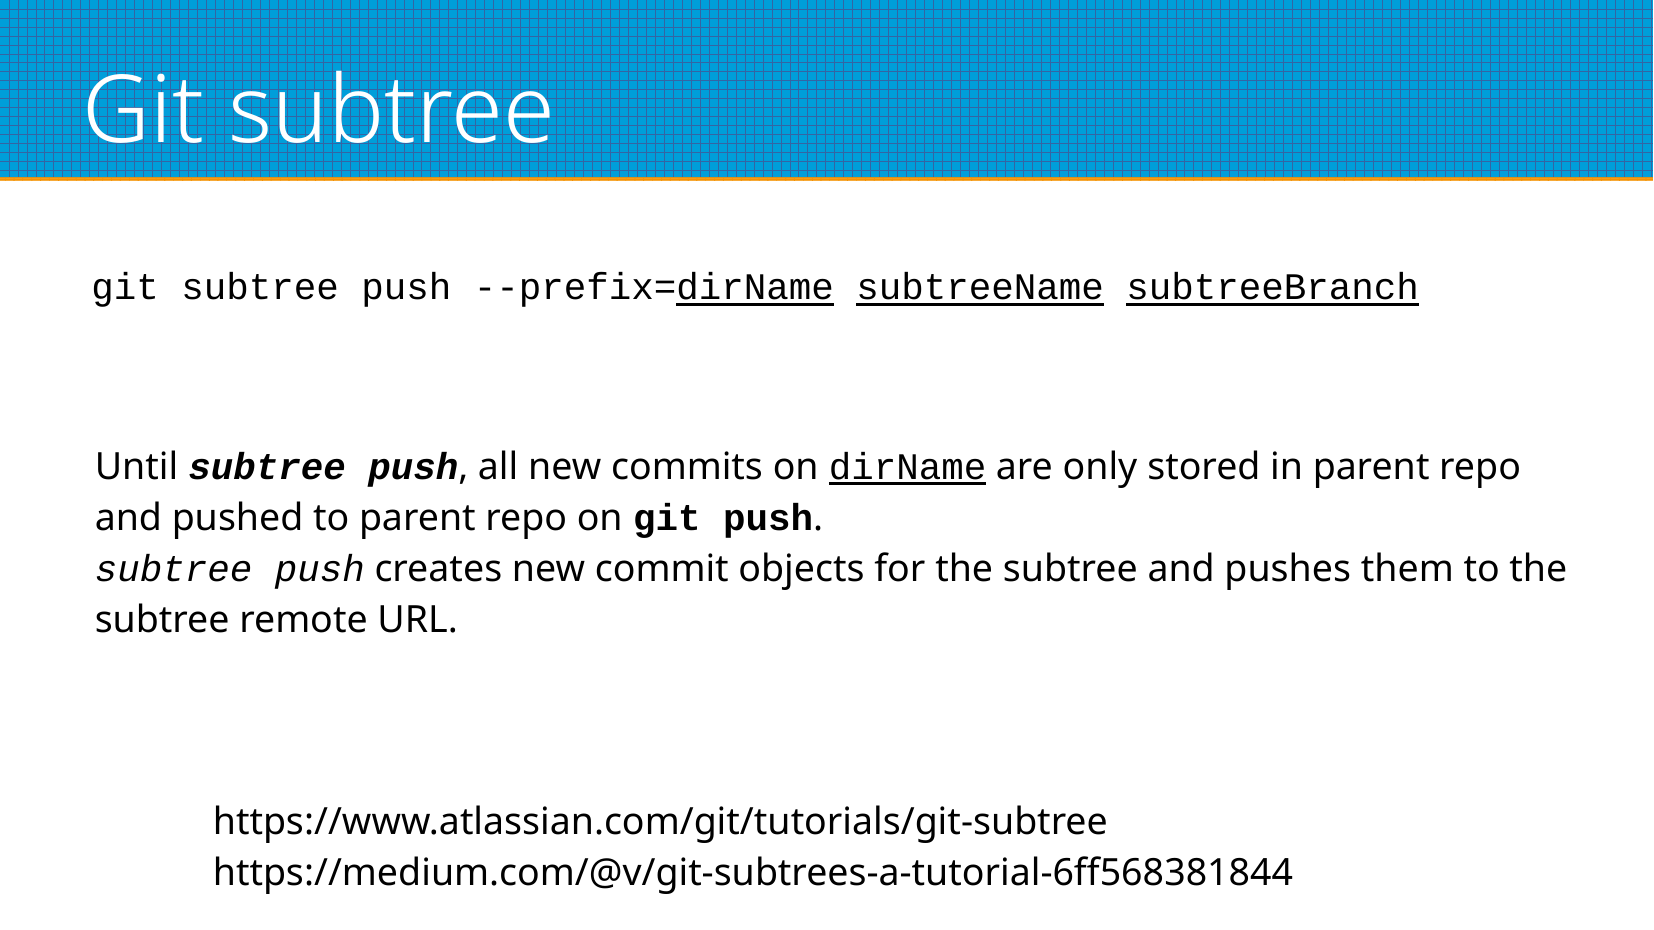

# Git subtree
git subtree push --prefix=dirName subtreeName subtreeBranch
Until subtree push, all new commits on dirName are only stored in parent repo and pushed to parent repo on git push.
subtree push creates new commit objects for the subtree and pushes them to the subtree remote URL.
https://www.atlassian.com/git/tutorials/git-subtree
https://medium.com/@v/git-subtrees-a-tutorial-6ff568381844